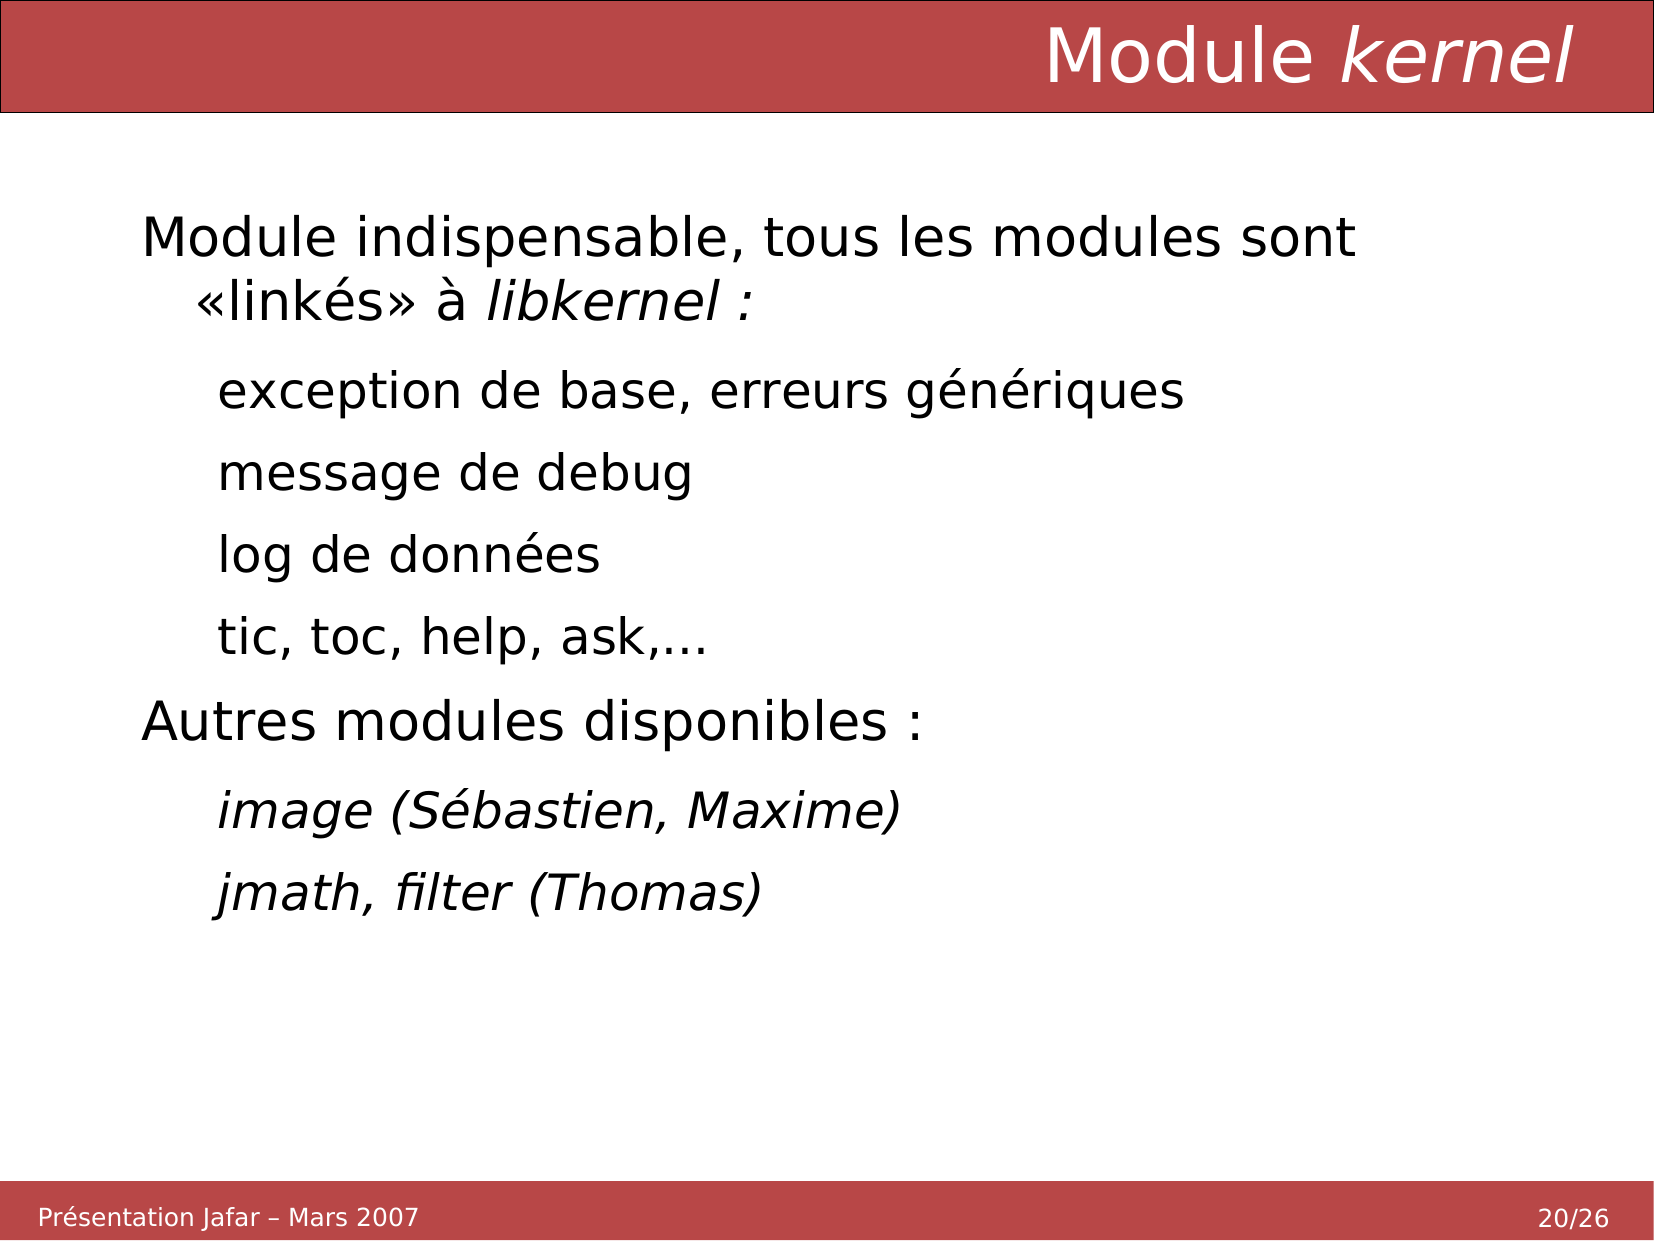

# Module kernel
Module indispensable, tous les modules sont «linkés» à libkernel :
exception de base, erreurs génériques
message de debug
log de données
tic, toc, help, ask,...
Autres modules disponibles :
image (Sébastien, Maxime)
jmath, filter (Thomas)